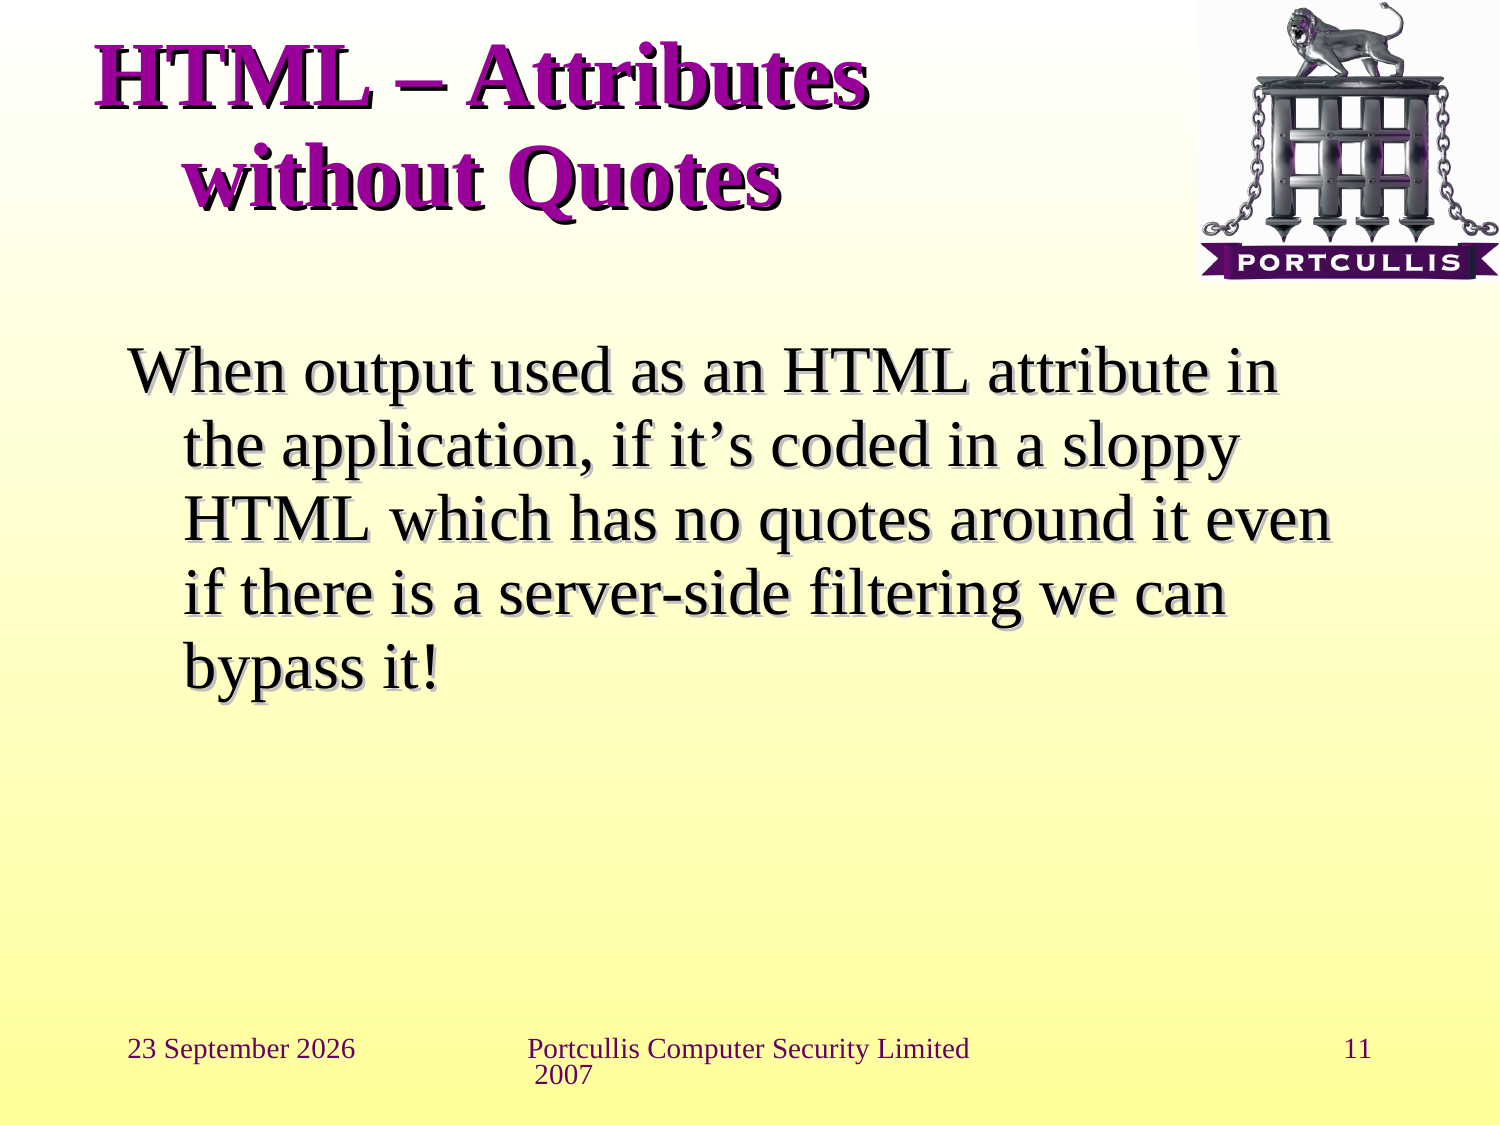

# HTML – Attributes without Quotes
When output used as an HTML attribute in the application, if it’s coded in a sloppy HTML which has no quotes around it even if there is a server-side filtering we can bypass it!
Portcullis Computer Security Limited 2007
11